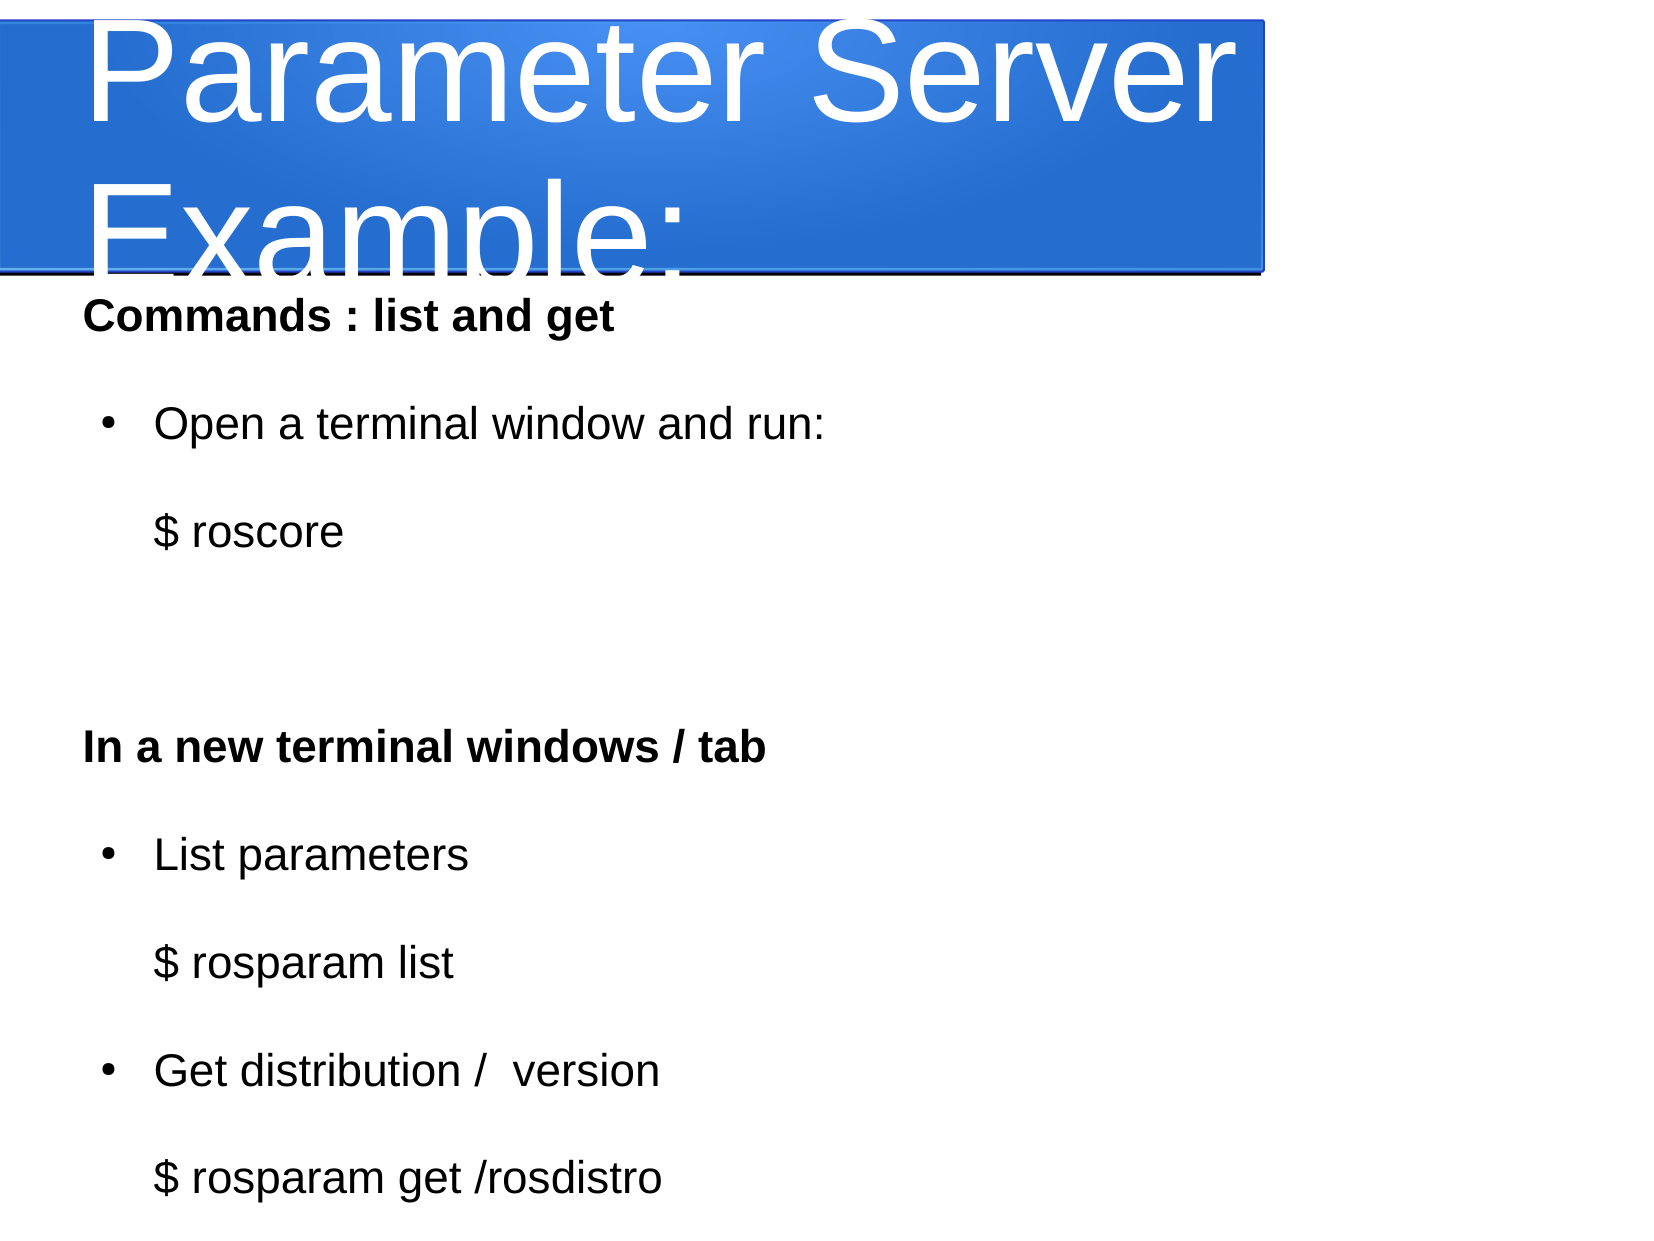

# Parameter Server Example:
Commands : list and get
Open a terminal window and run:
$ roscore
In a new terminal windows / tab
List parameters
$ rosparam list
Get distribution / version
$ rosparam get /rosdistro